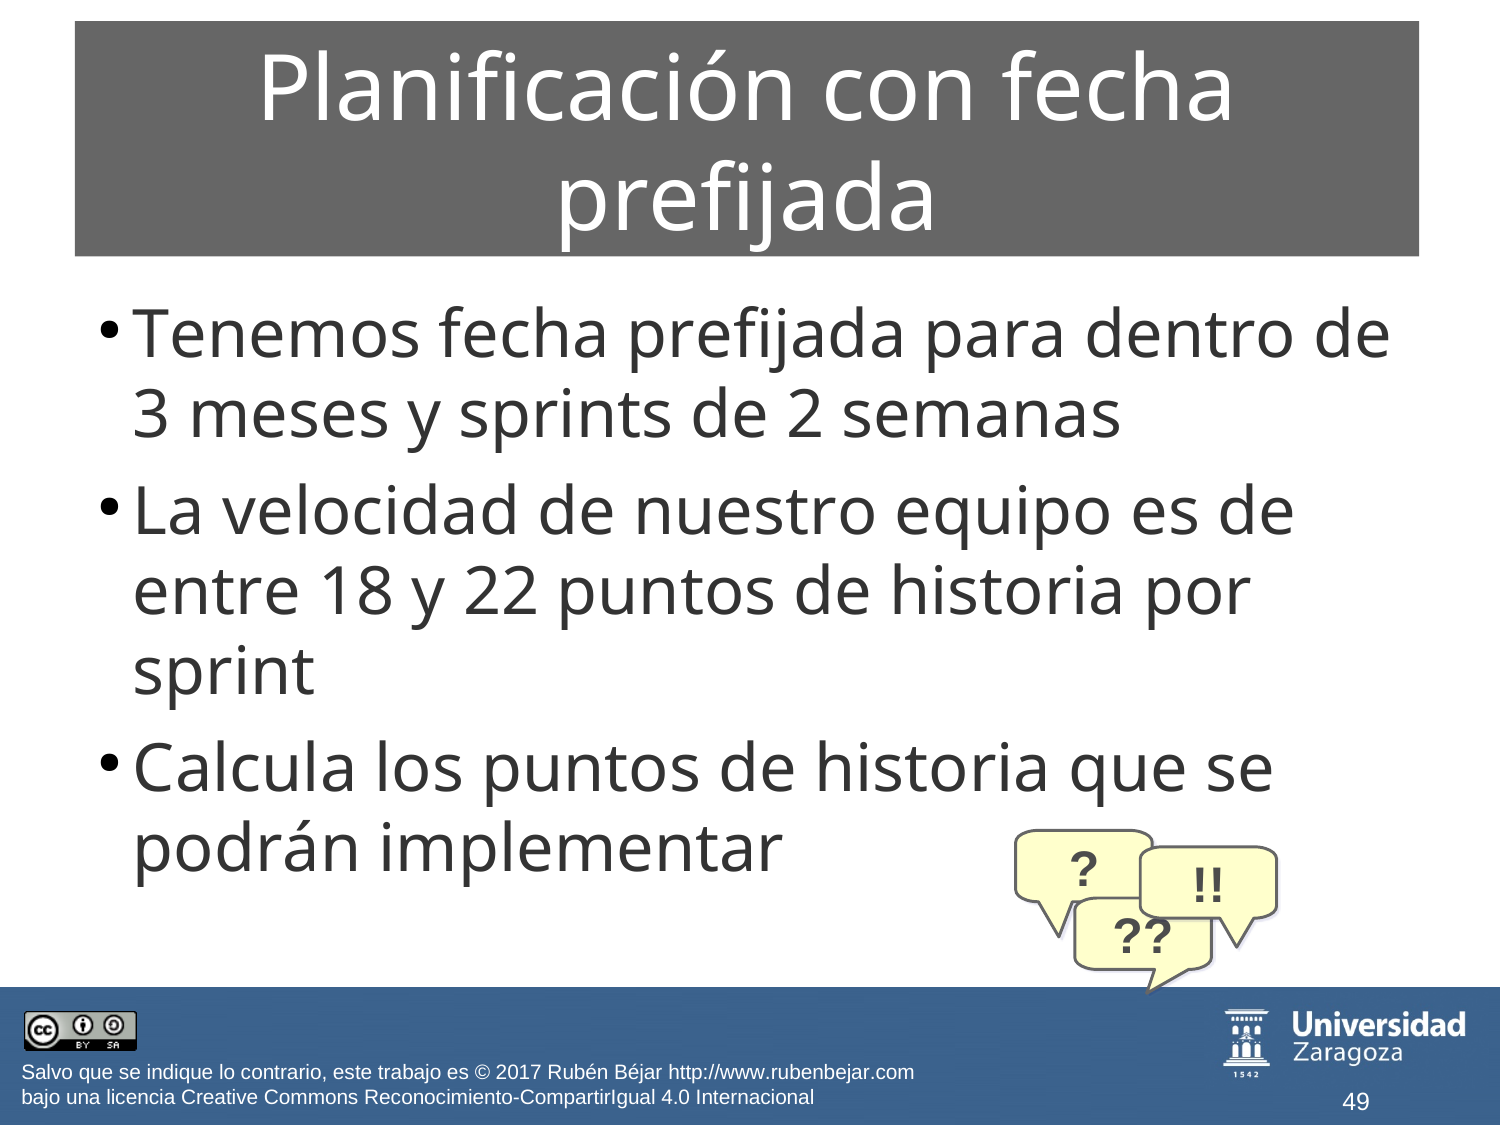

# Planificación con fecha prefijada
Tenemos fecha prefijada para dentro de 3 meses y sprints de 2 semanas
La velocidad de nuestro equipo es de entre 18 y 22 puntos de historia por sprint
Calcula los puntos de historia que se podrán implementar
?
!!
??